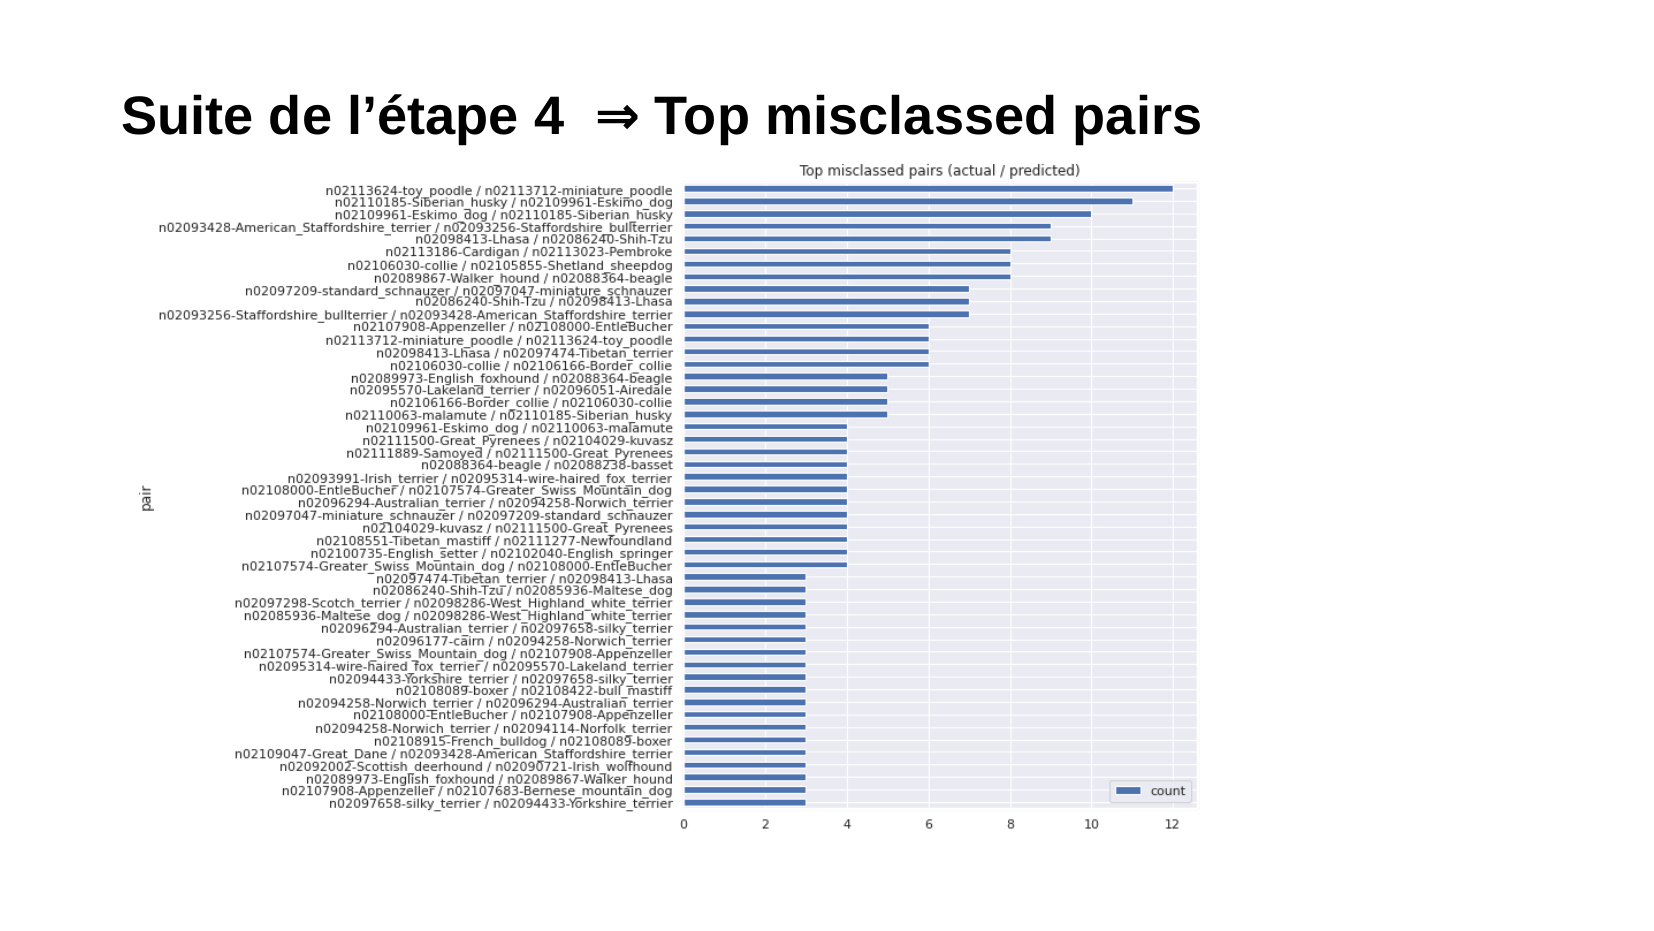

Suite de l’étape 4 ⇒ Top misclassed pairs